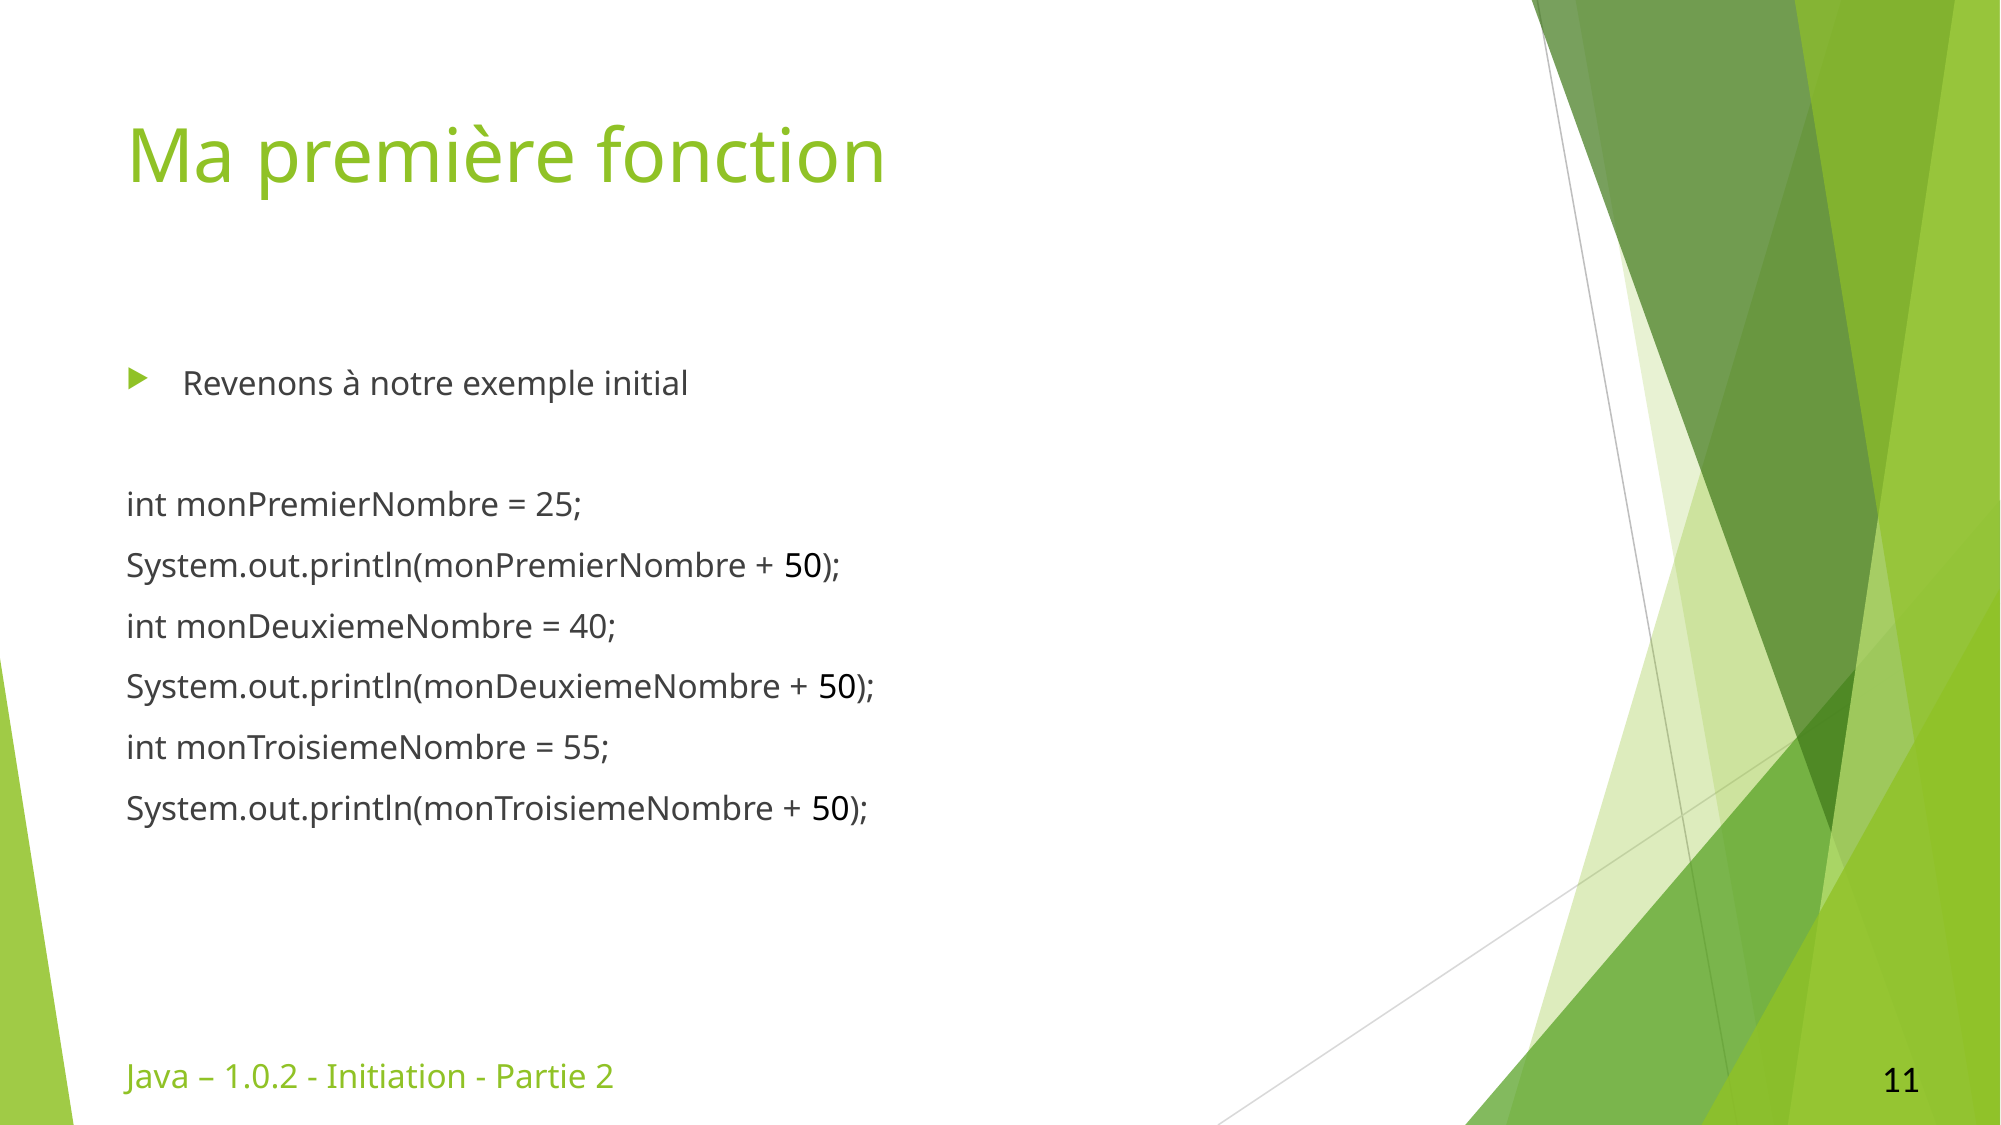

# Ma première fonction
Revenons à notre exemple initial
int monPremierNombre = 25;
System.out.println(monPremierNombre + 50);
int monDeuxiemeNombre = 40;
System.out.println(monDeuxiemeNombre + 50);
int monTroisiemeNombre = 55;
System.out.println(monTroisiemeNombre + 50);
Java – 1.0.2 - Initiation - Partie 2